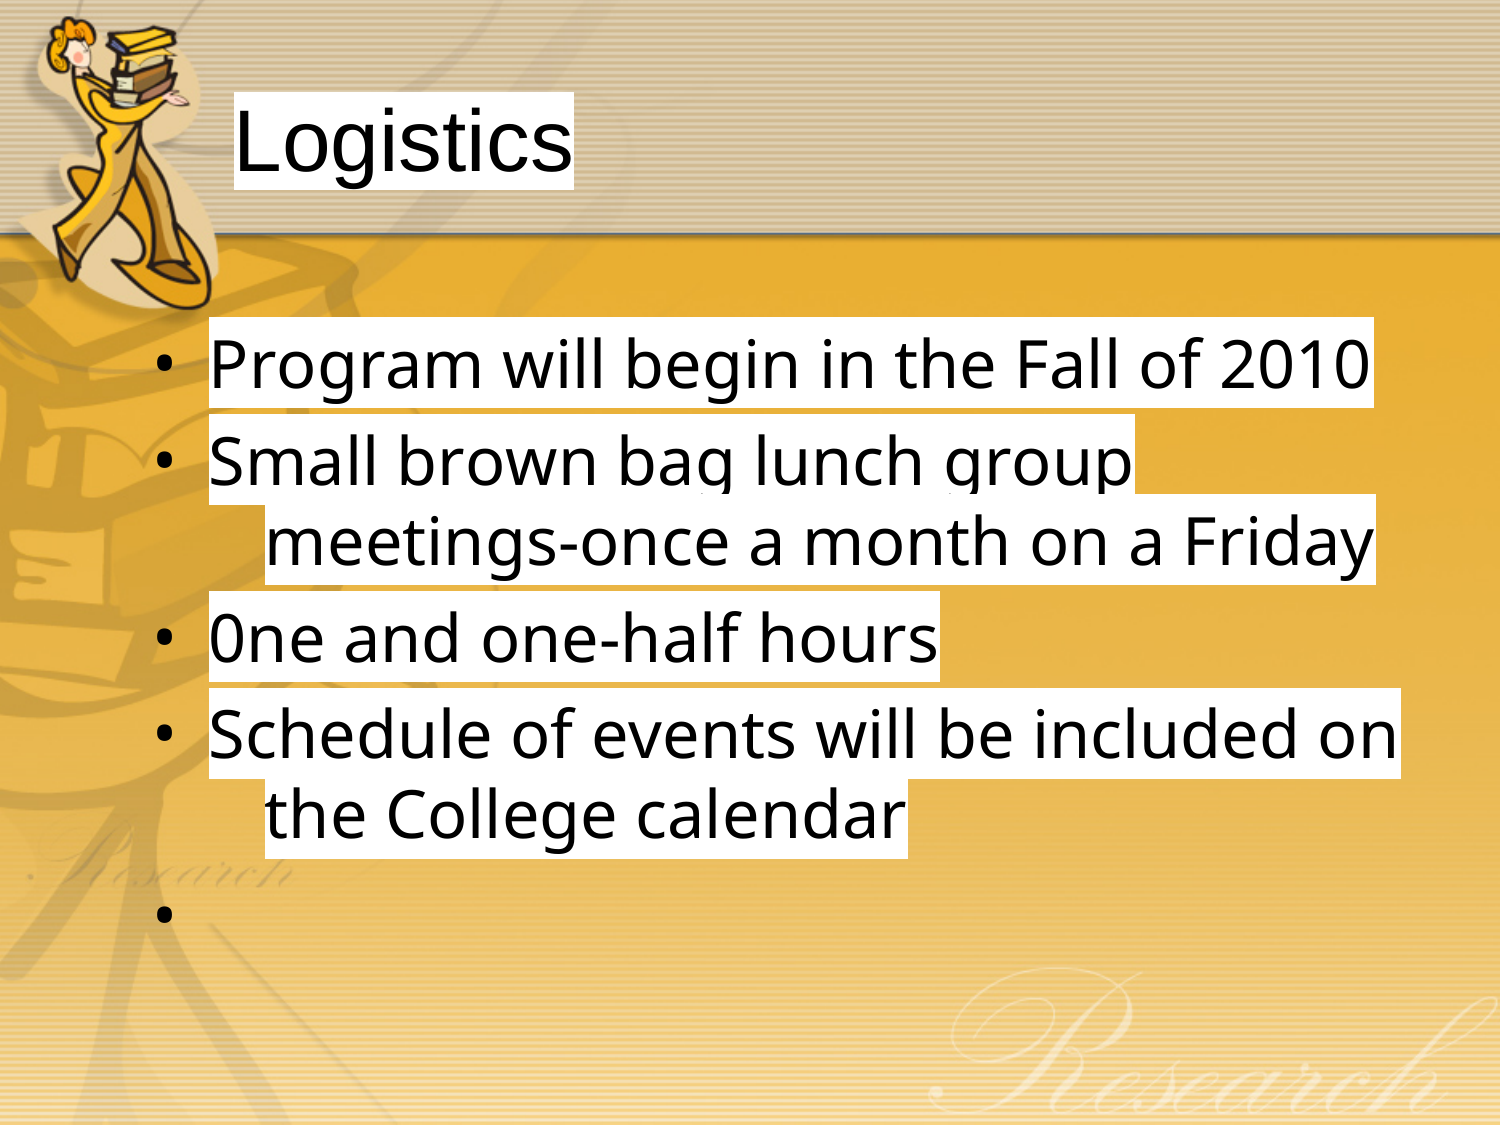

# Logistics
Program will begin in the Fall of 2010
Small brown bag lunch group meetings-once a month on a Friday
0ne and one-half hours
Schedule of events will be included on the College calendar